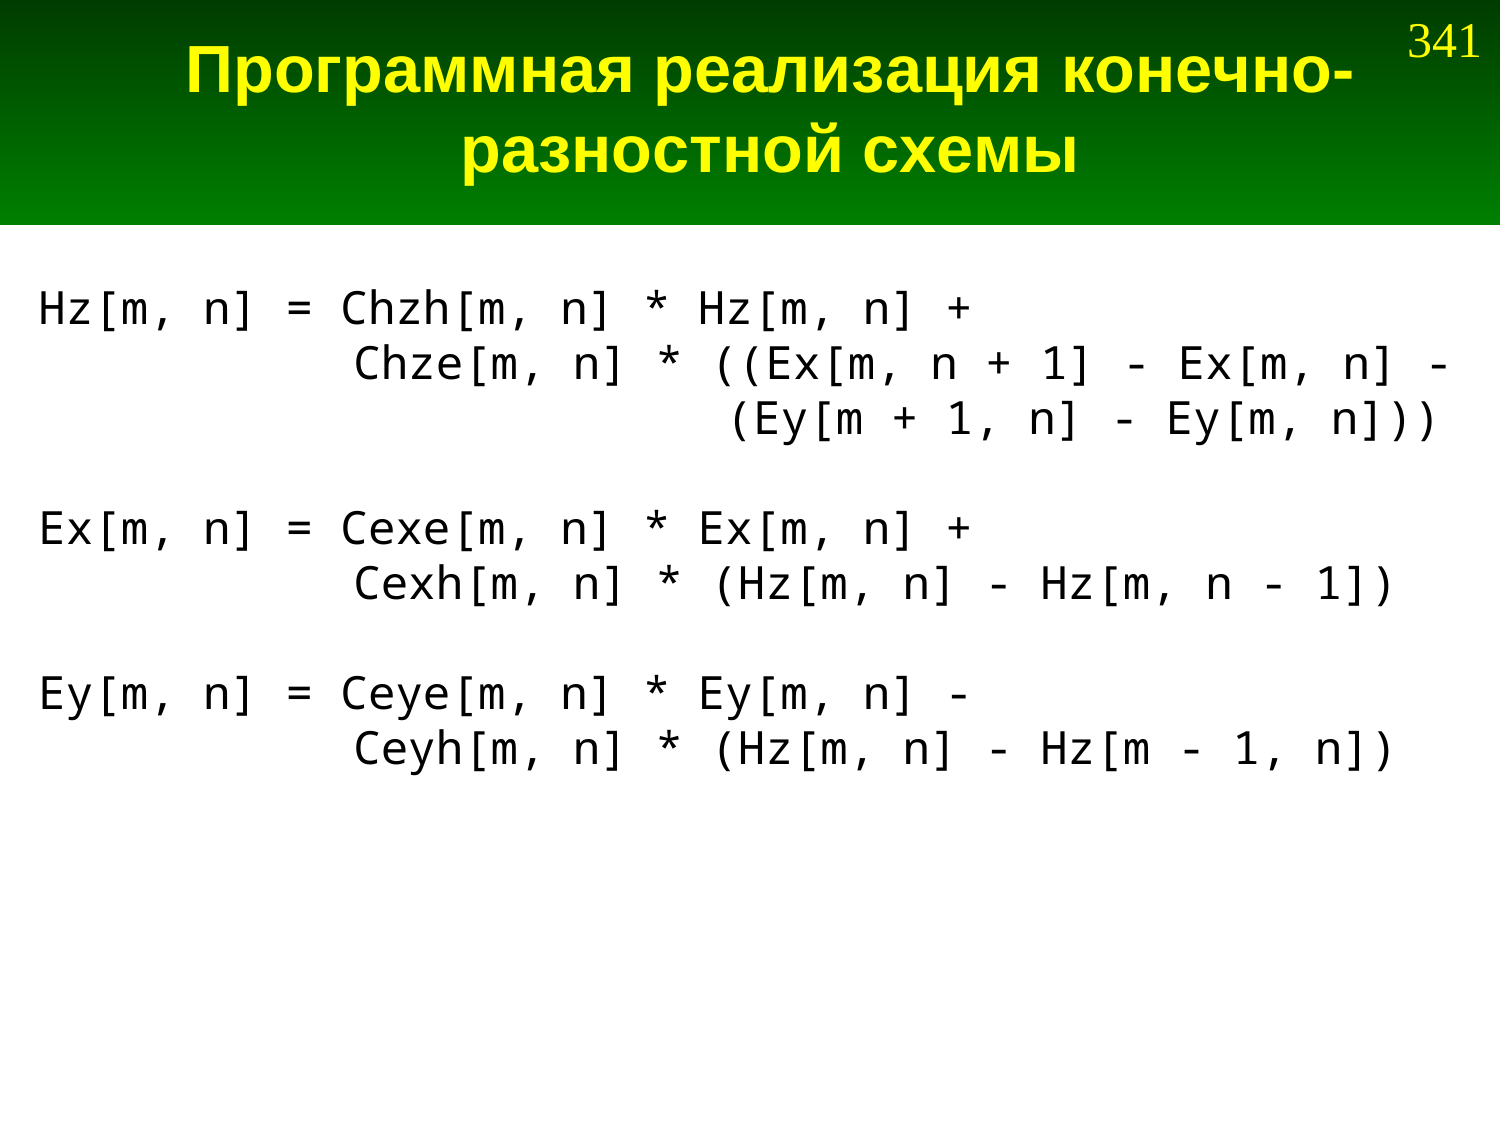

# Программная реализация конечно-разностной схемы
Hz[m, n] = Chzh[m, n] * Hz[m, n] +
	 Chze[m, n] * ((Ex[m, n + 1] - Ex[m, n] -
 (Ey[m + 1, n] - Ey[m, n]))
Ex[m, n] = Cexe[m, n] * Ex[m, n] +
	 Cexh[m, n] * (Hz[m, n] - Hz[m, n - 1])
Ey[m, n] = Ceye[m, n] * Ey[m, n] -
	 Ceyh[m, n] * (Hz[m, n] - Hz[m - 1, n])